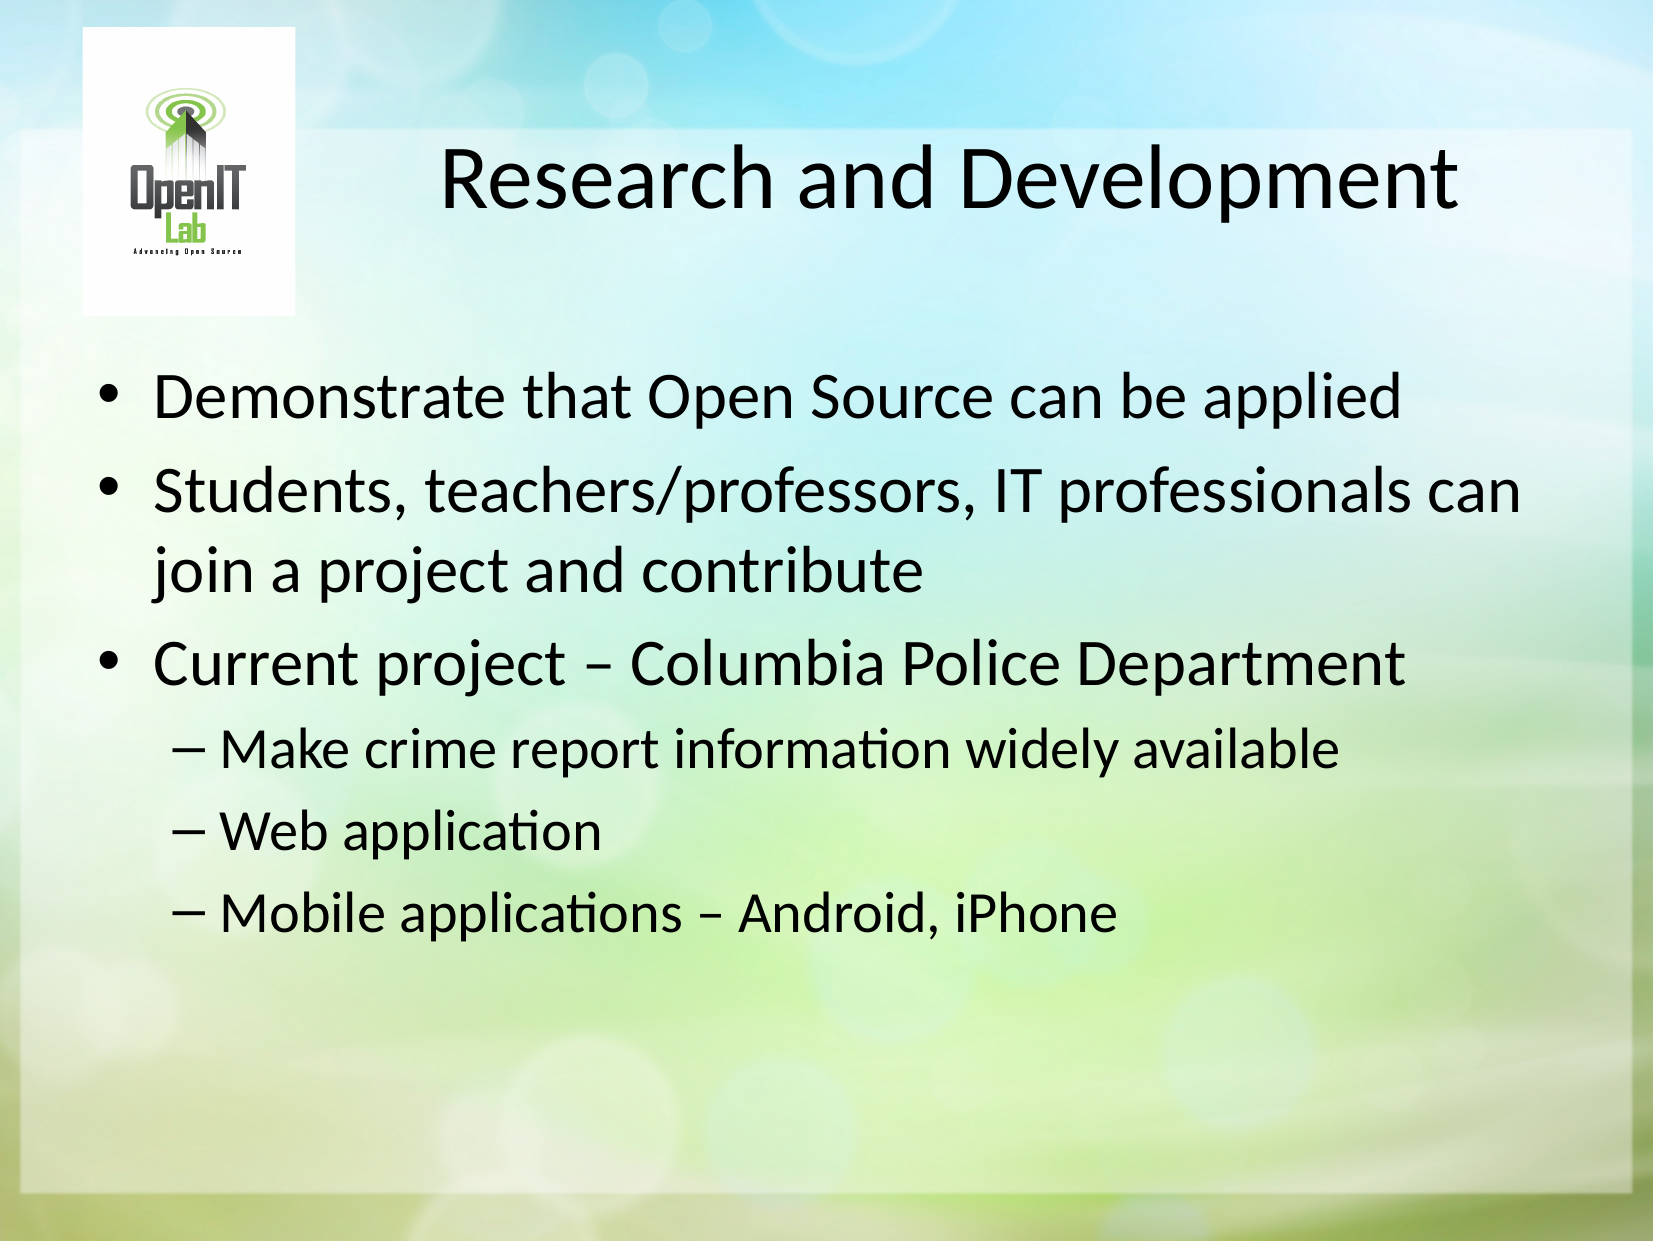

# Research and Development
Demonstrate that Open Source can be applied
Students, teachers/professors, IT professionals can join a project and contribute
Current project – Columbia Police Department
Make crime report information widely available
Web application
Mobile applications – Android, iPhone